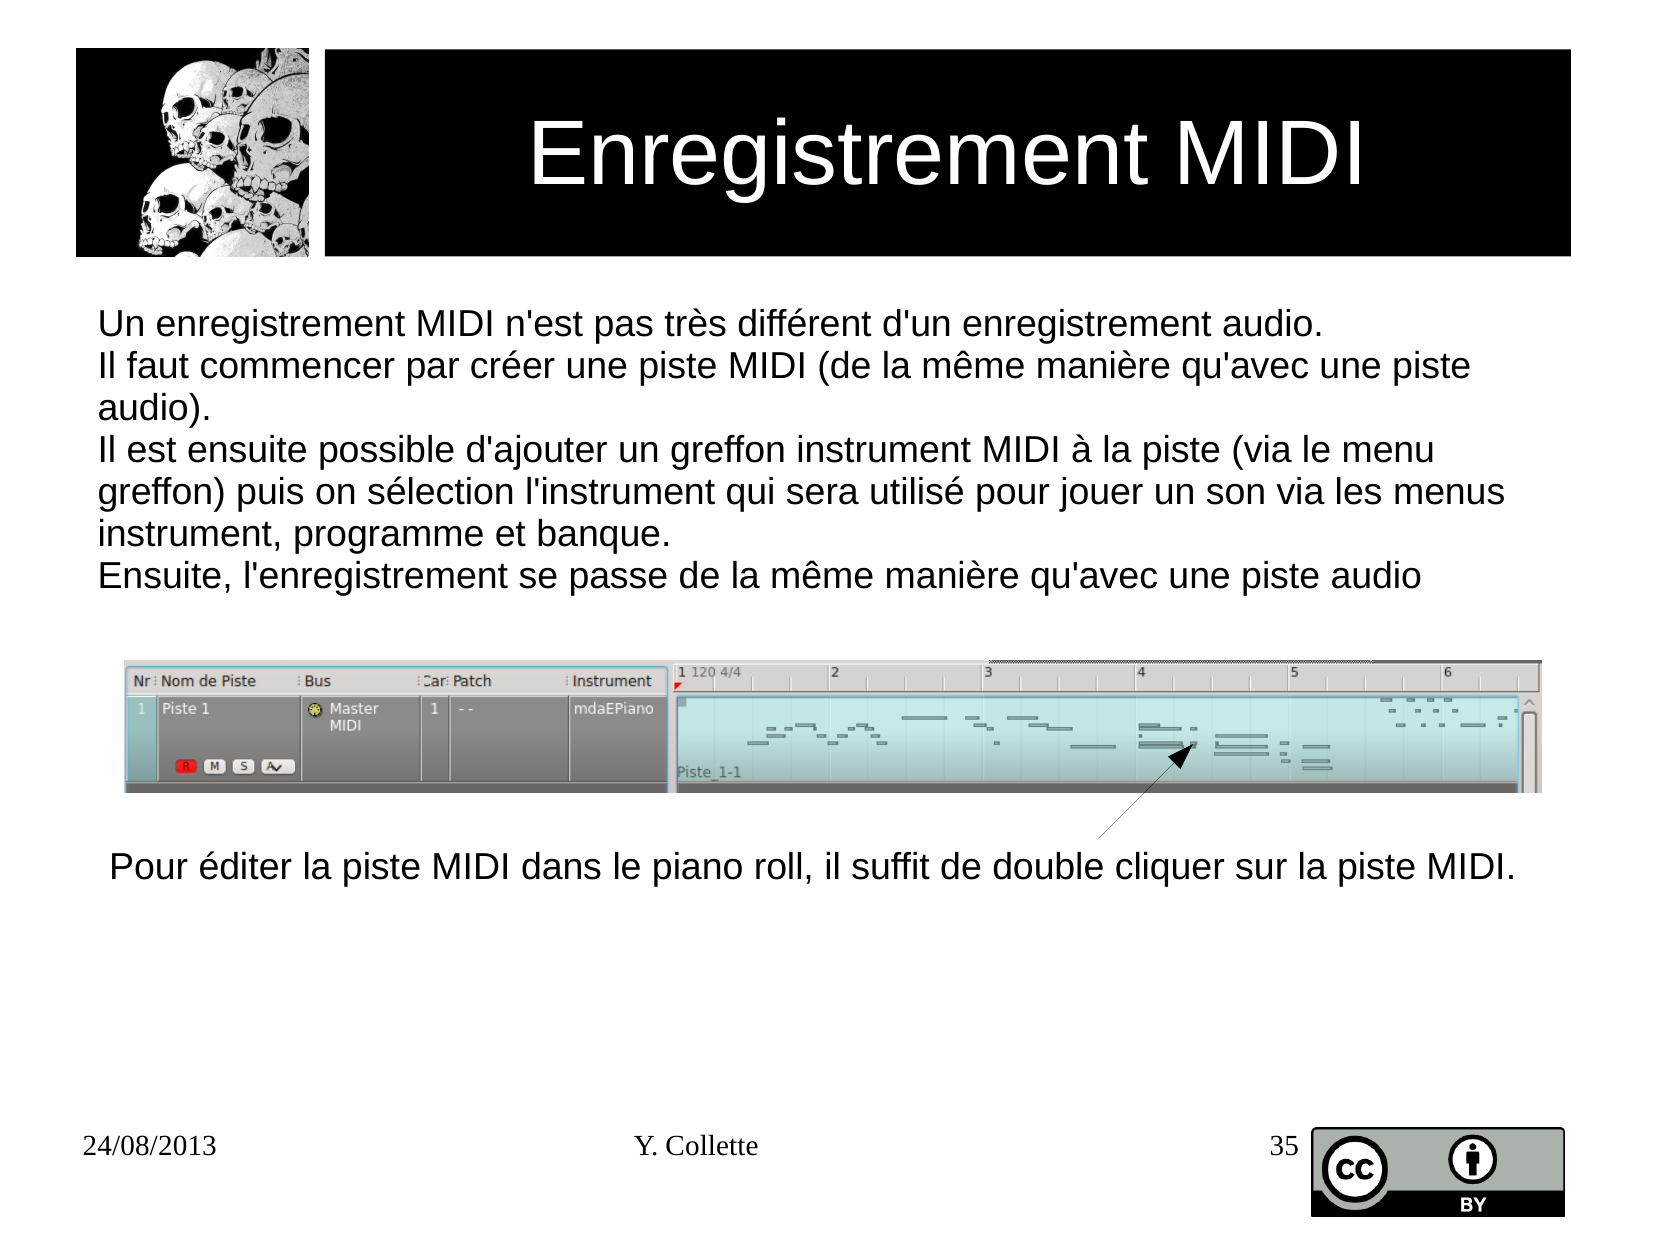

# Enregistrement MIDI
Un enregistrement MIDI n'est pas très différent d'un enregistrement audio.
Il faut commencer par créer une piste MIDI (de la même manière qu'avec une piste audio).
Il est ensuite possible d'ajouter un greffon instrument MIDI à la piste (via le menu greffon) puis on sélection l'instrument qui sera utilisé pour jouer un son via les menus instrument, programme et banque.
Ensuite, l'enregistrement se passe de la même manière qu'avec une piste audio
Pour éditer la piste MIDI dans le piano roll, il suffit de double cliquer sur la piste MIDI.
Y. Collette
35